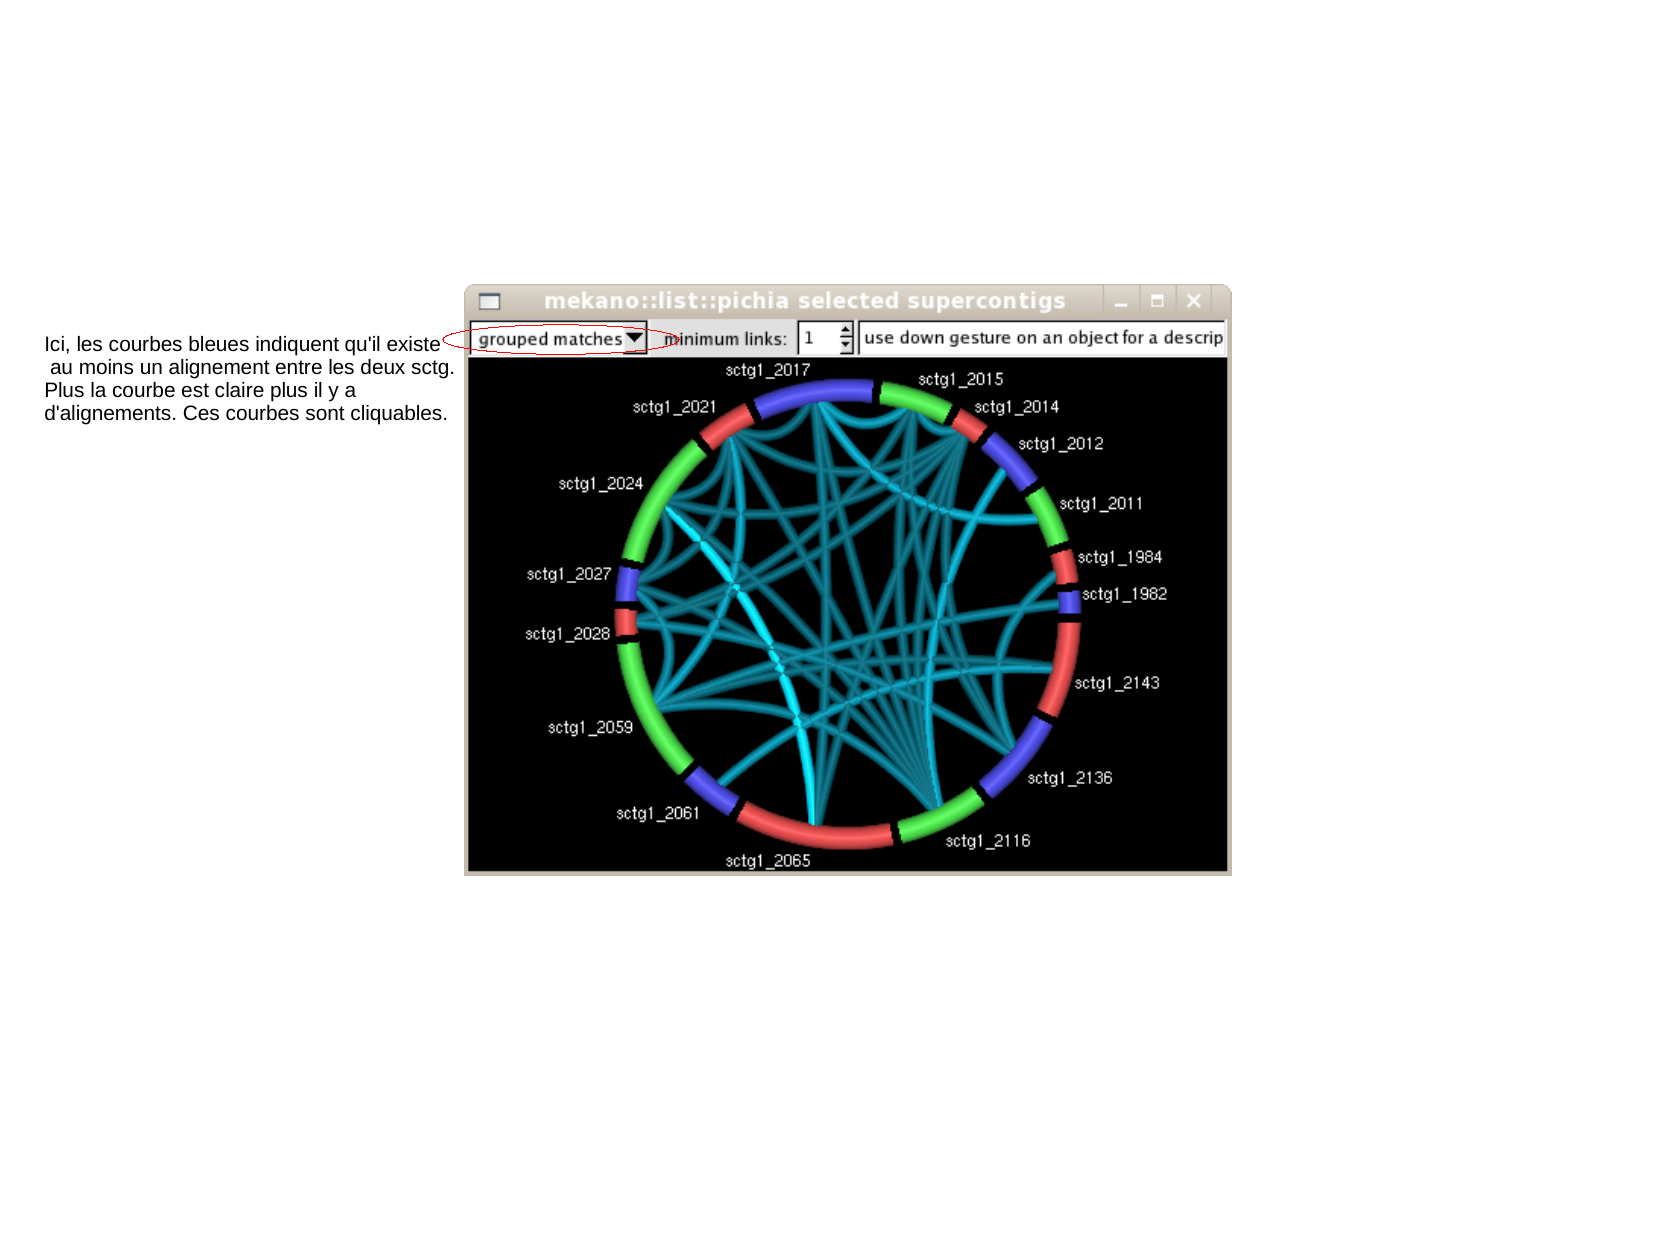

Ici, les courbes bleues indiquent qu'il existe
 au moins un alignement entre les deux sctg.
Plus la courbe est claire plus il y a
d'alignements. Ces courbes sont cliquables.